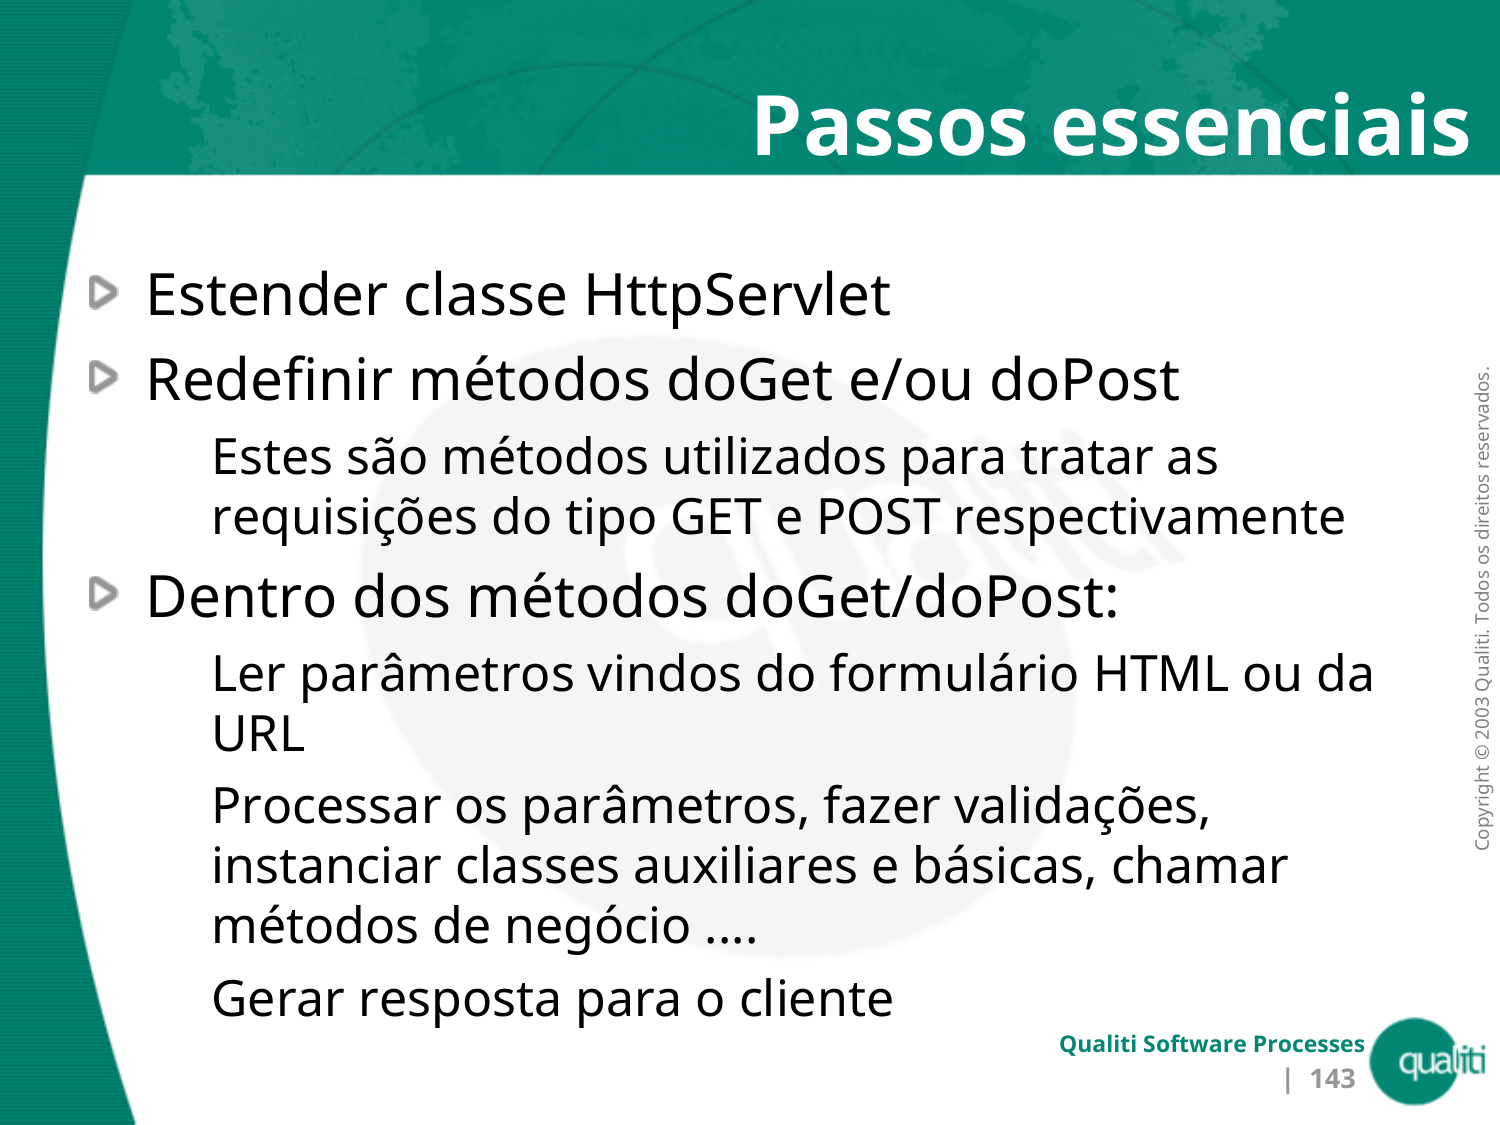

# Passos essenciais
Estender classe HttpServlet
Redefinir métodos doGet e/ou doPost
Estes são métodos utilizados para tratar as requisições do tipo GET e POST respectivamente
Dentro dos métodos doGet/doPost:
Ler parâmetros vindos do formulário HTML ou da URL
Processar os parâmetros, fazer validações, instanciar classes auxiliares e básicas, chamar métodos de negócio ....
Gerar resposta para o cliente